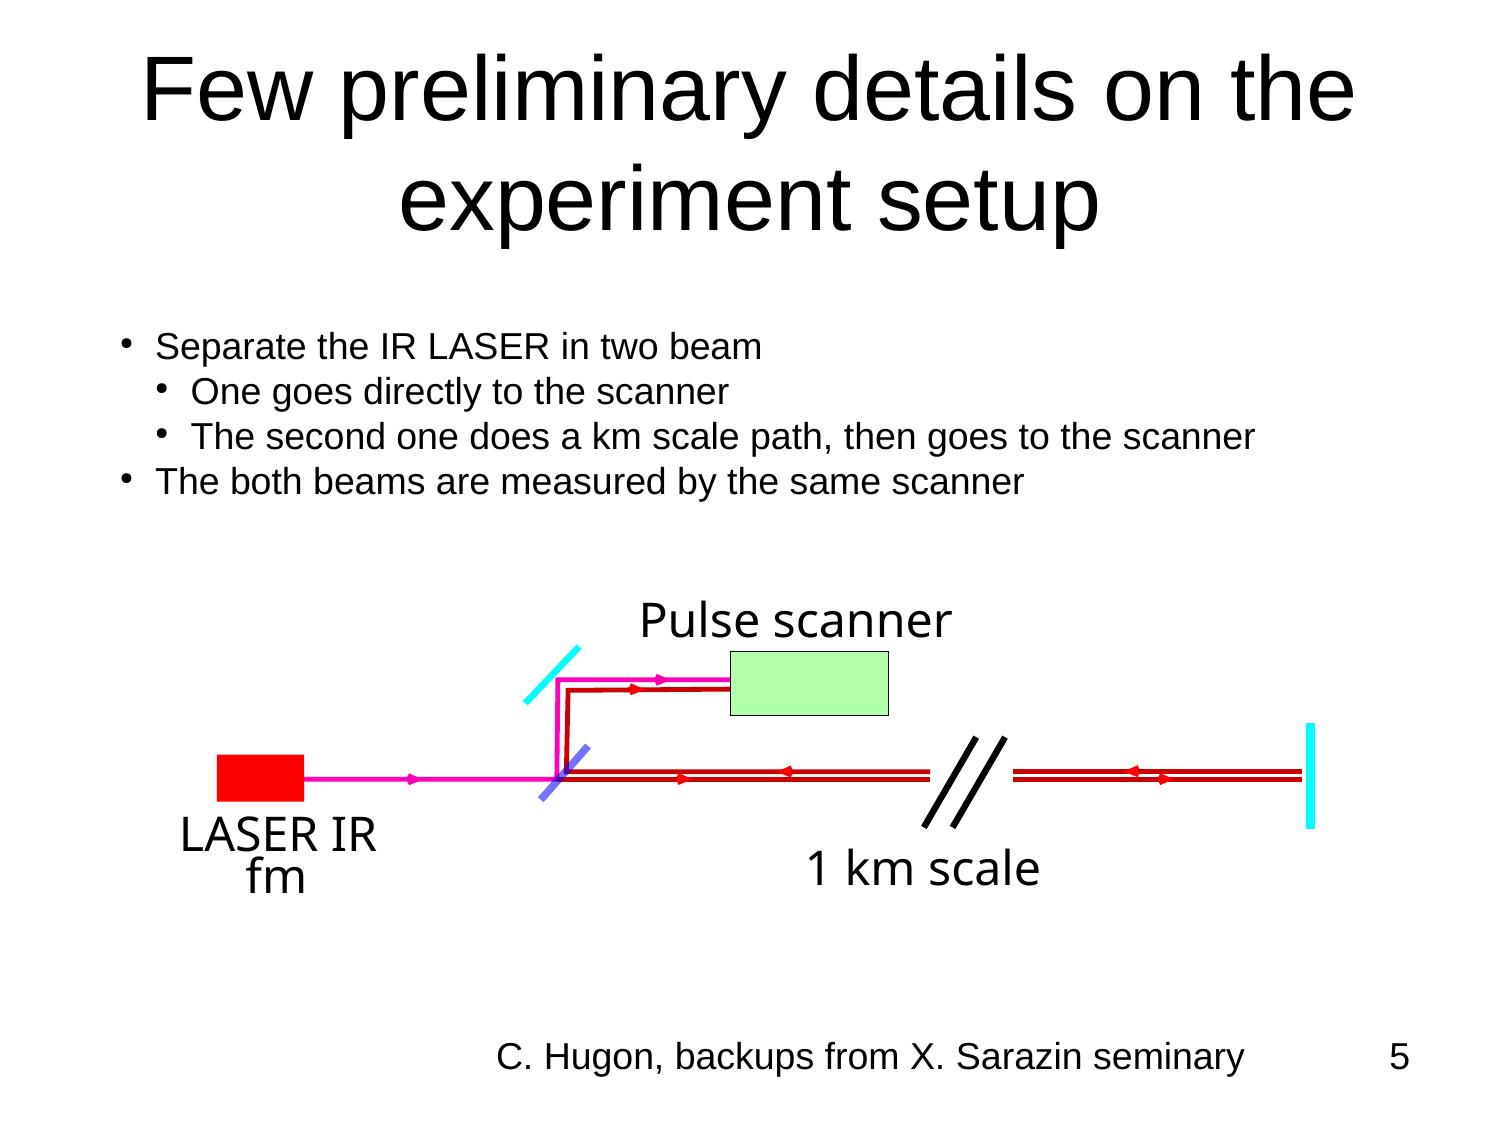

# Few preliminary details on the experiment setup
Separate the IR LASER in two beam
One goes directly to the scanner
The second one does a km scale path, then goes to the scanner
The both beams are measured by the same scanner
C. Hugon, backups from X. Sarazin seminary
5